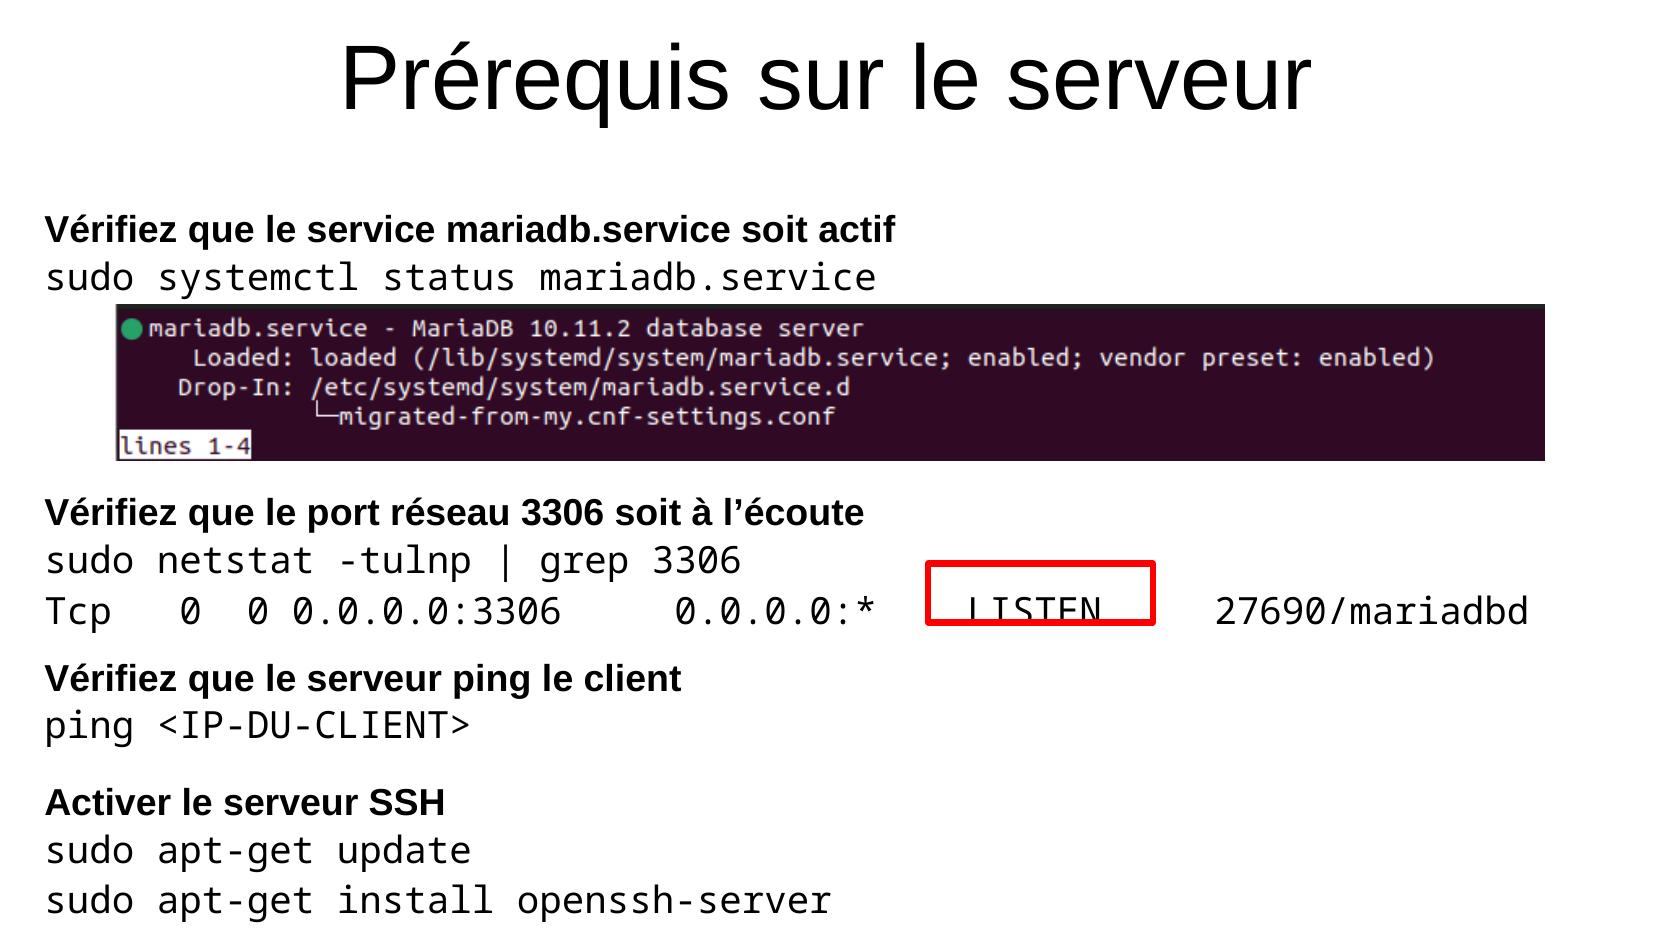

# Prérequis sur le serveur
Vérifiez que le service mariadb.service soit actif
sudo systemctl status mariadb.service
Vérifiez que le port réseau 3306 soit à l’écoute
sudo netstat -tulnp | grep 3306
Tcp 0 0 0.0.0.0:3306 0.0.0.0:* LISTEN 27690/mariadbd
Vérifiez que le serveur ping le client
ping <IP-DU-CLIENT>
Activer le serveur SSH
sudo apt-get update
sudo apt-get install openssh-server